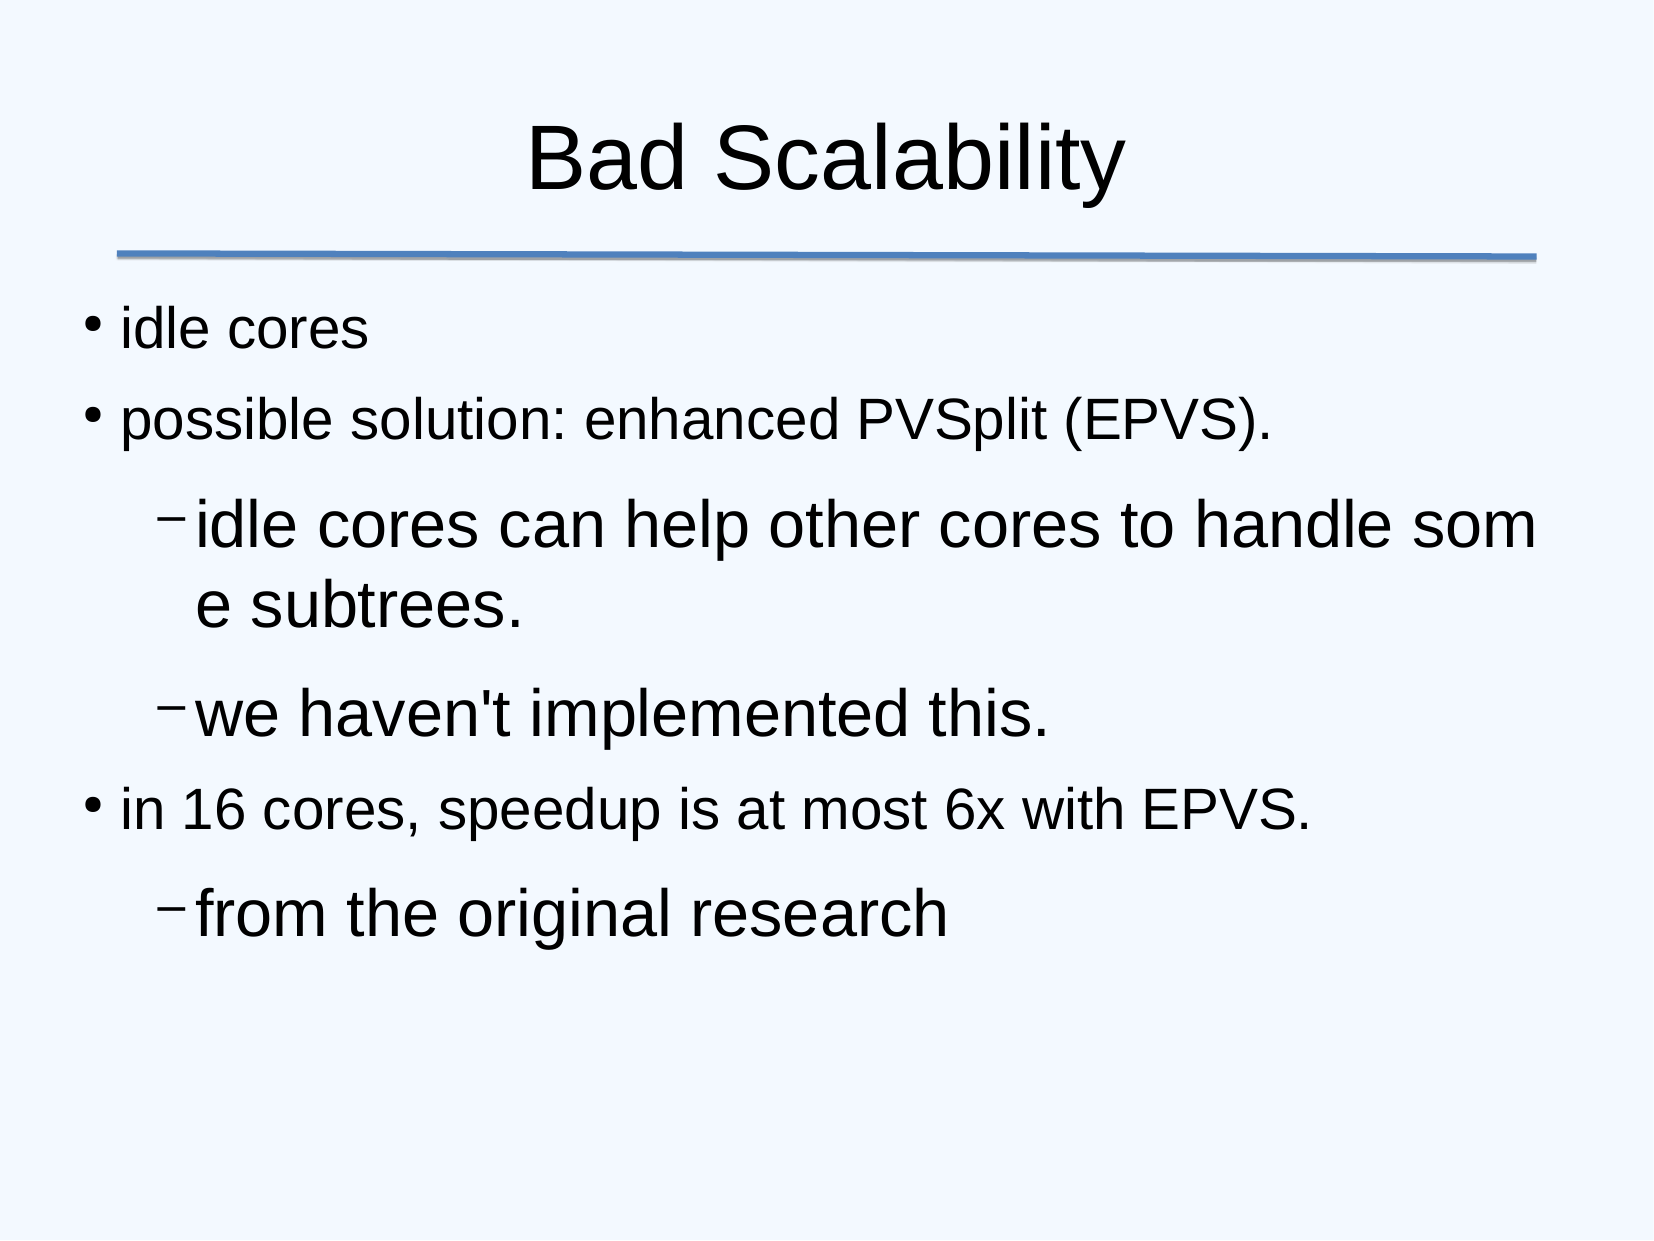

# Bad Scalability
idle cores
possible solution: enhanced PVSplit (EPVS).
idle cores can help other cores to handle some subtrees.
we haven't implemented this.
in 16 cores, speedup is at most 6x with EPVS.
from the original research